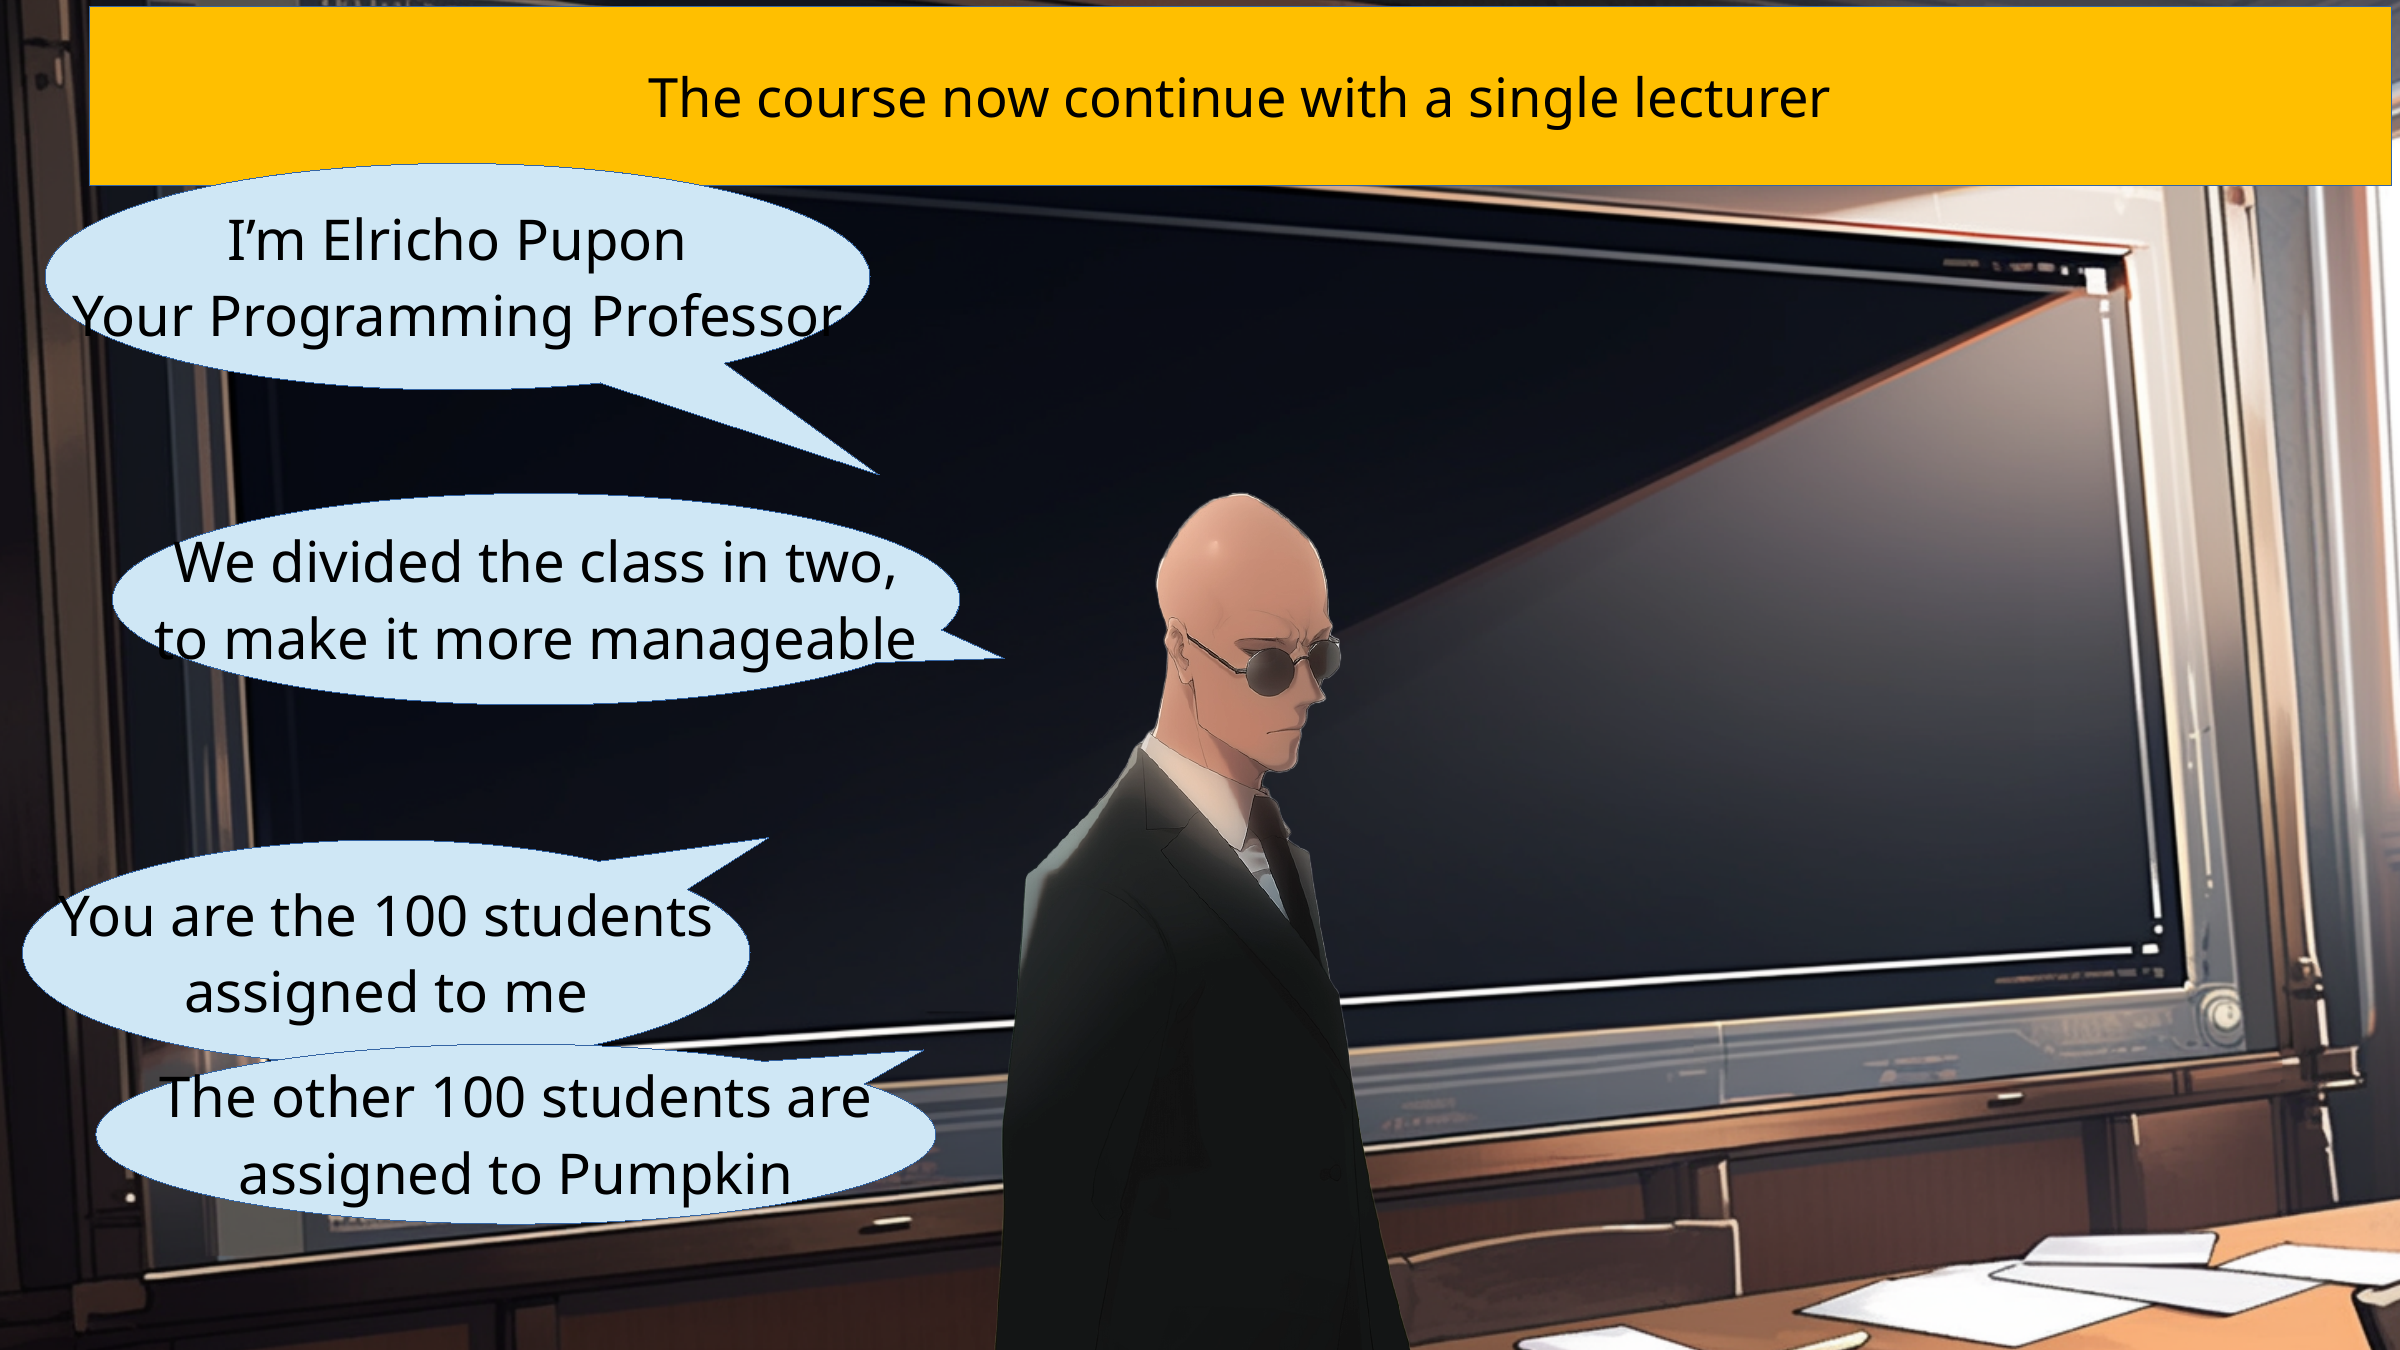

The course now continue with a single lecturer
I’m Elricho Pupon
Your Programming Professor
We divided the class in two,
to make it more manageable
You are the 100 students
assigned to me
The other 100 students are
assigned to Pumpkin